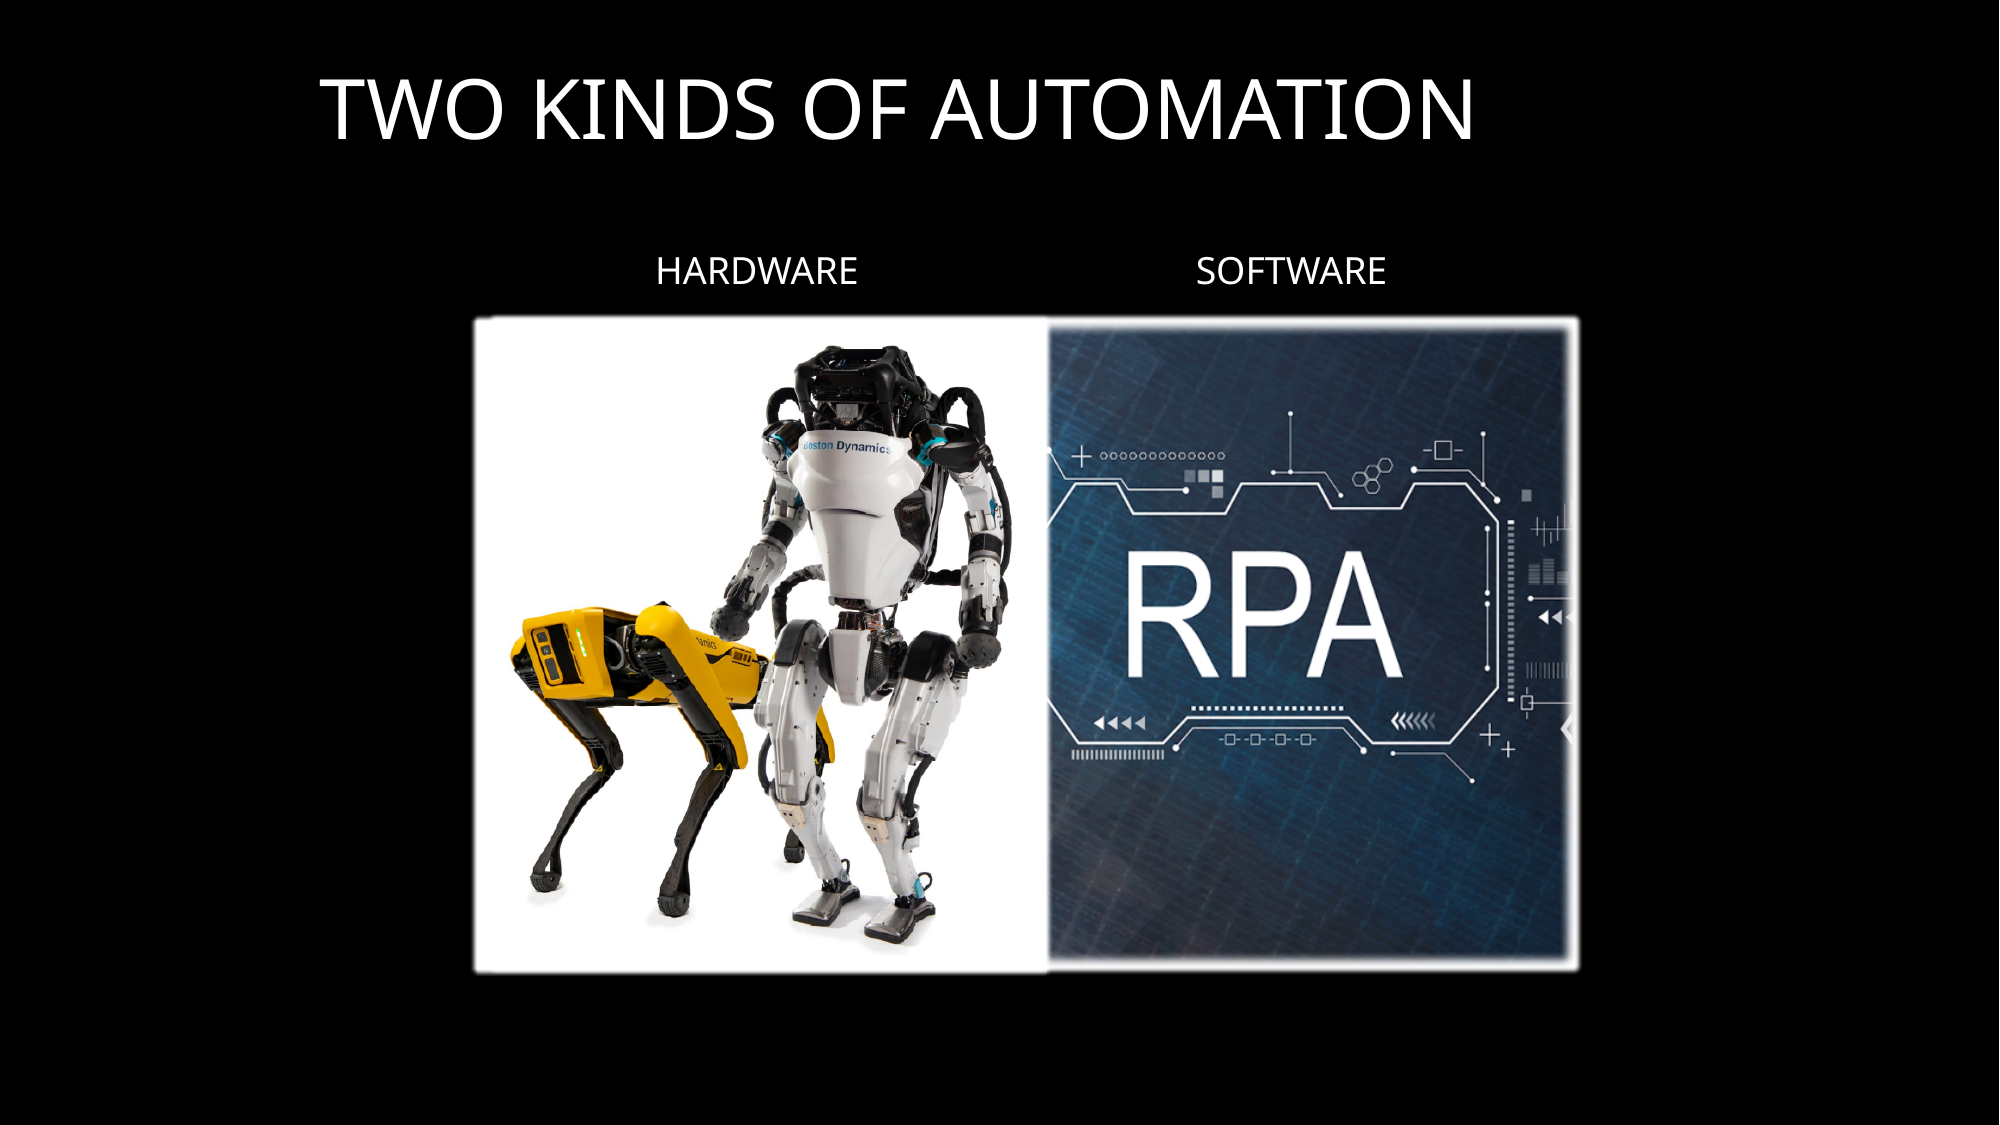

# TWO KINDS OF AUTOMATION
HARDWARE
SOFTWARE